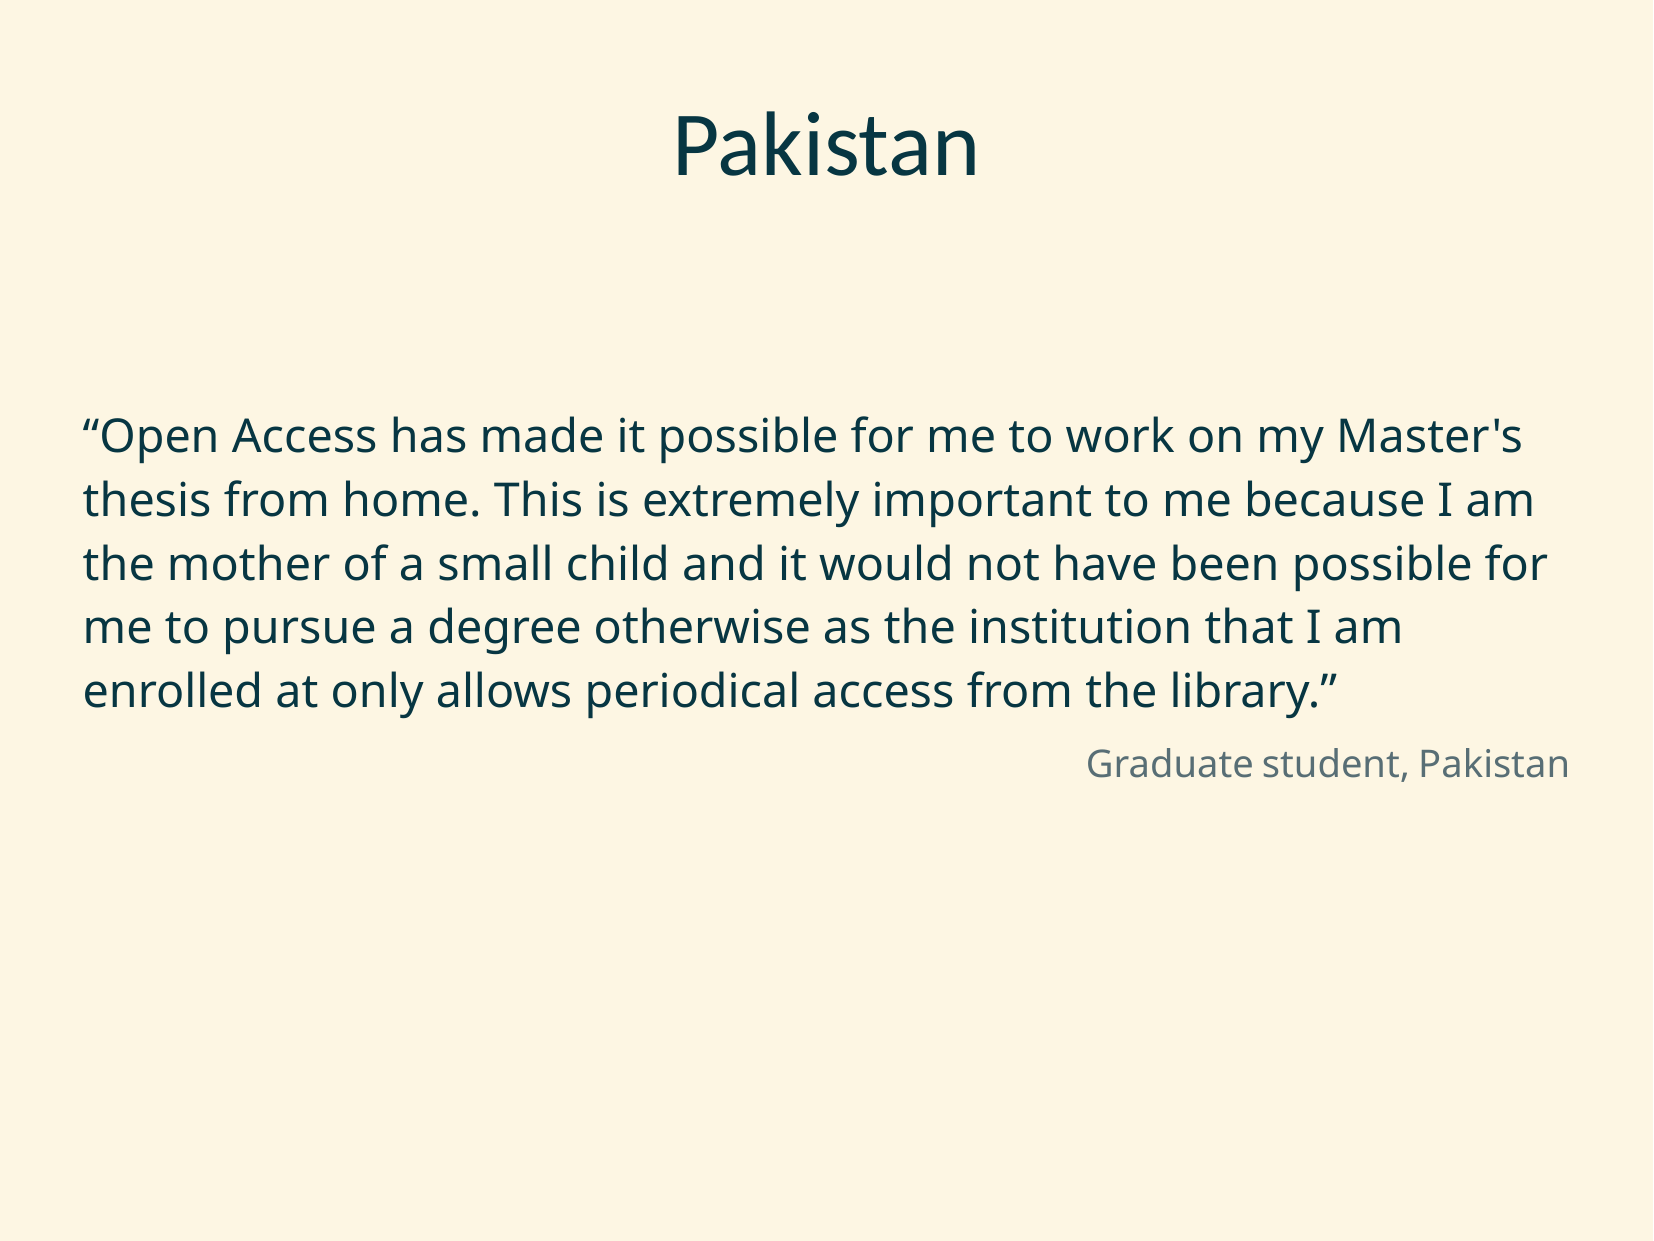

# Pakistan
“Open Access has made it possible for me to work on my Master's thesis from home. This is extremely important to me because I am the mother of a small child and it would not have been possible for me to pursue a degree otherwise as the institution that I am enrolled at only allows periodical access from the library.”
Graduate student, Pakistan